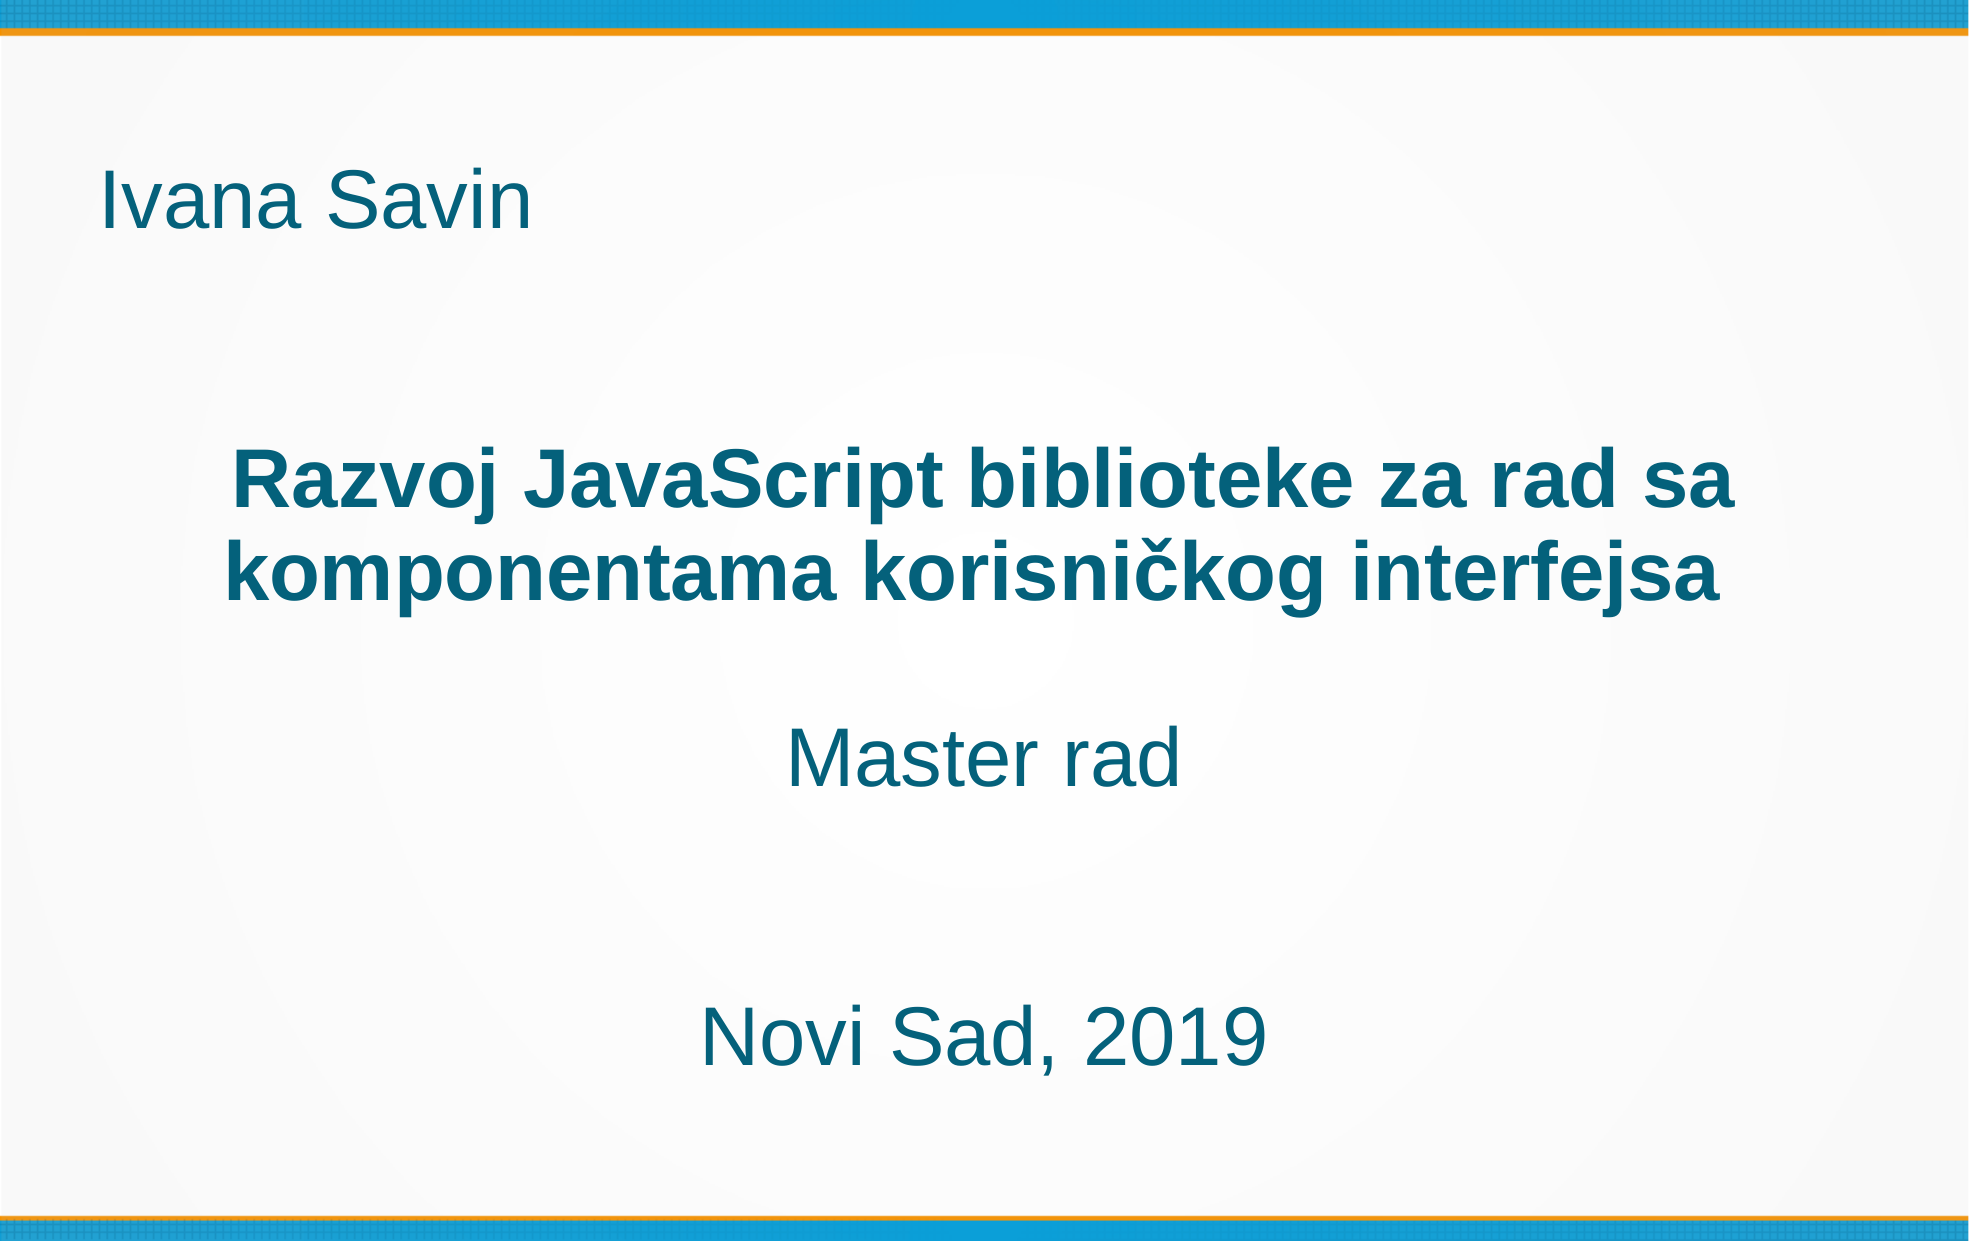

# Ivana Savin
Razvoj JavaScript biblioteke za rad sa komponentama korisničkog interfejsa
Master rad
Novi Sad, 2019